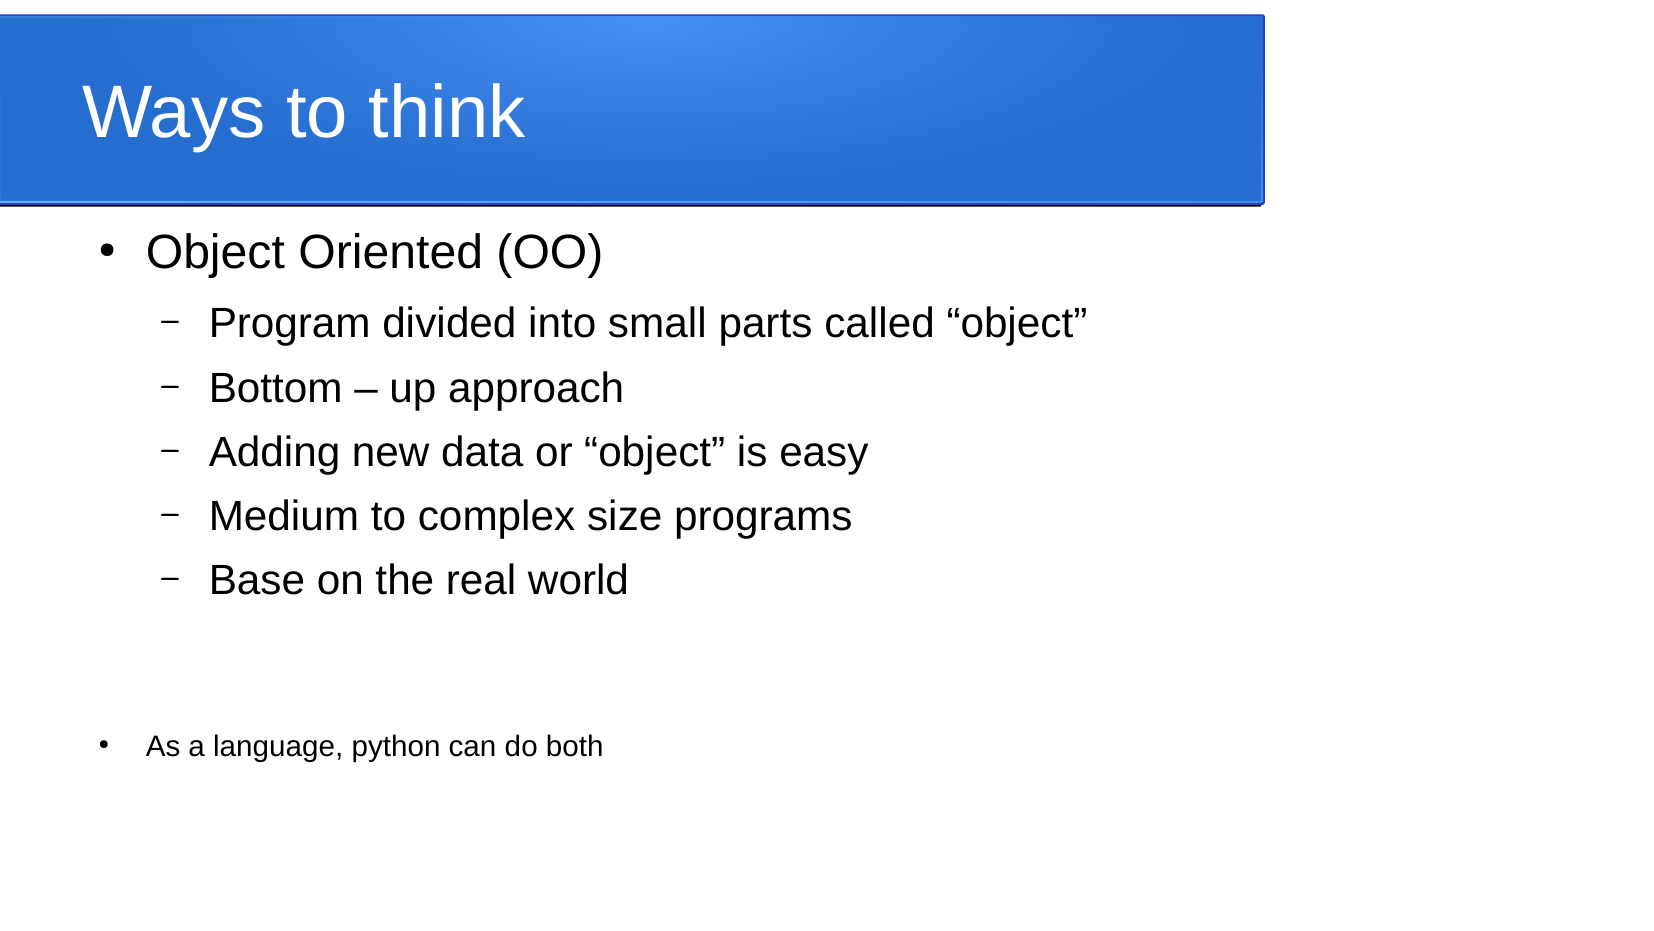

# Ways to think
Object Oriented (OO)
Program divided into small parts called “object”
Bottom – up approach
Adding new data or “object” is easy
Medium to complex size programs
Base on the real world
As a language, python can do both